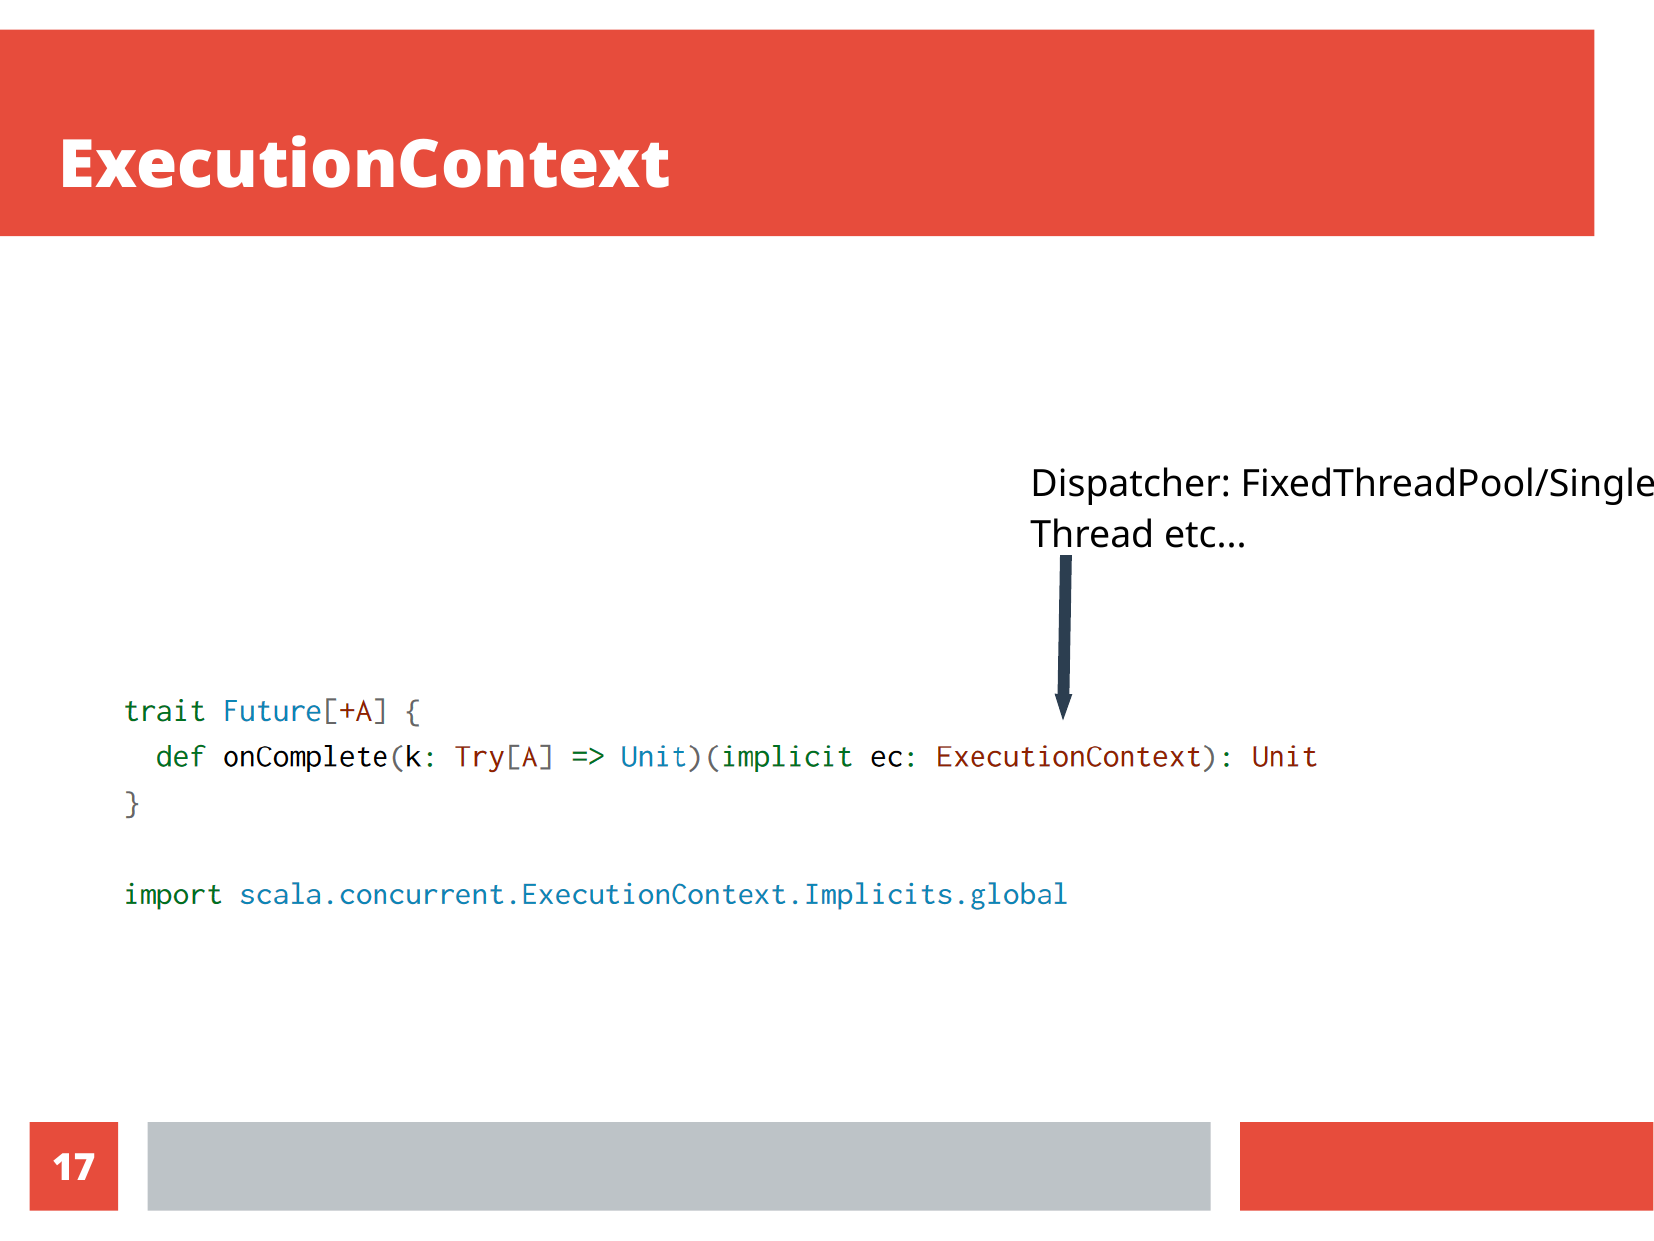

# ExecutionContext
Dispatcher: FixedThreadPool/Single
Thread etc...
17